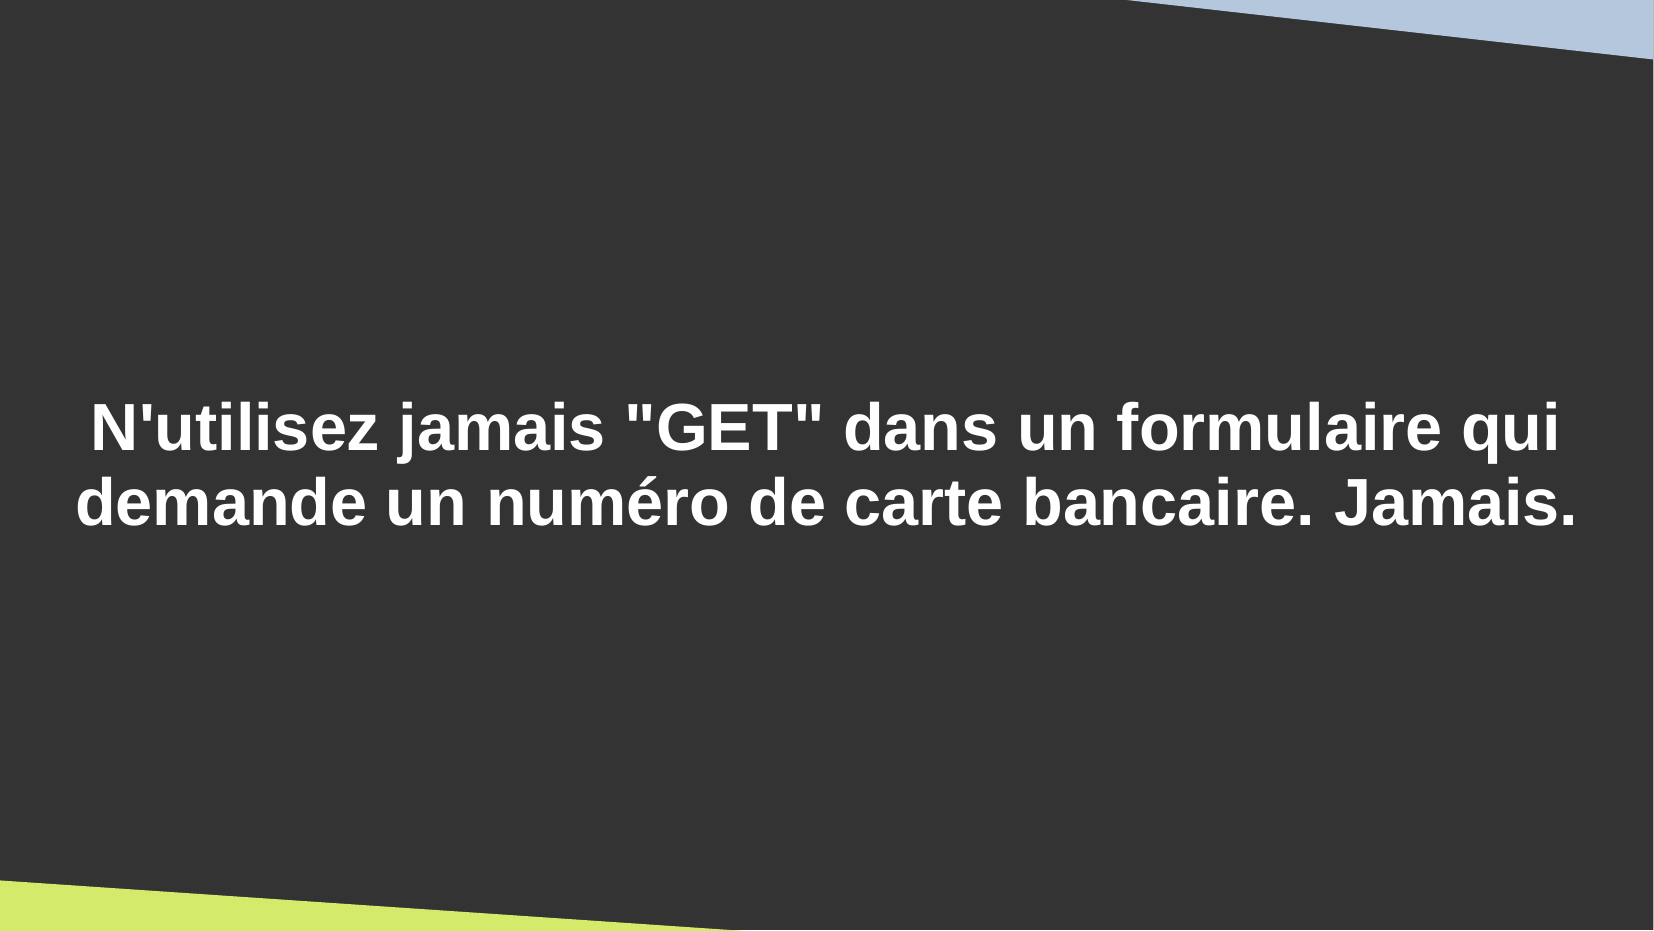

# N'utilisez jamais "GET" dans un formulaire qui demande un numéro de carte bancaire. Jamais.